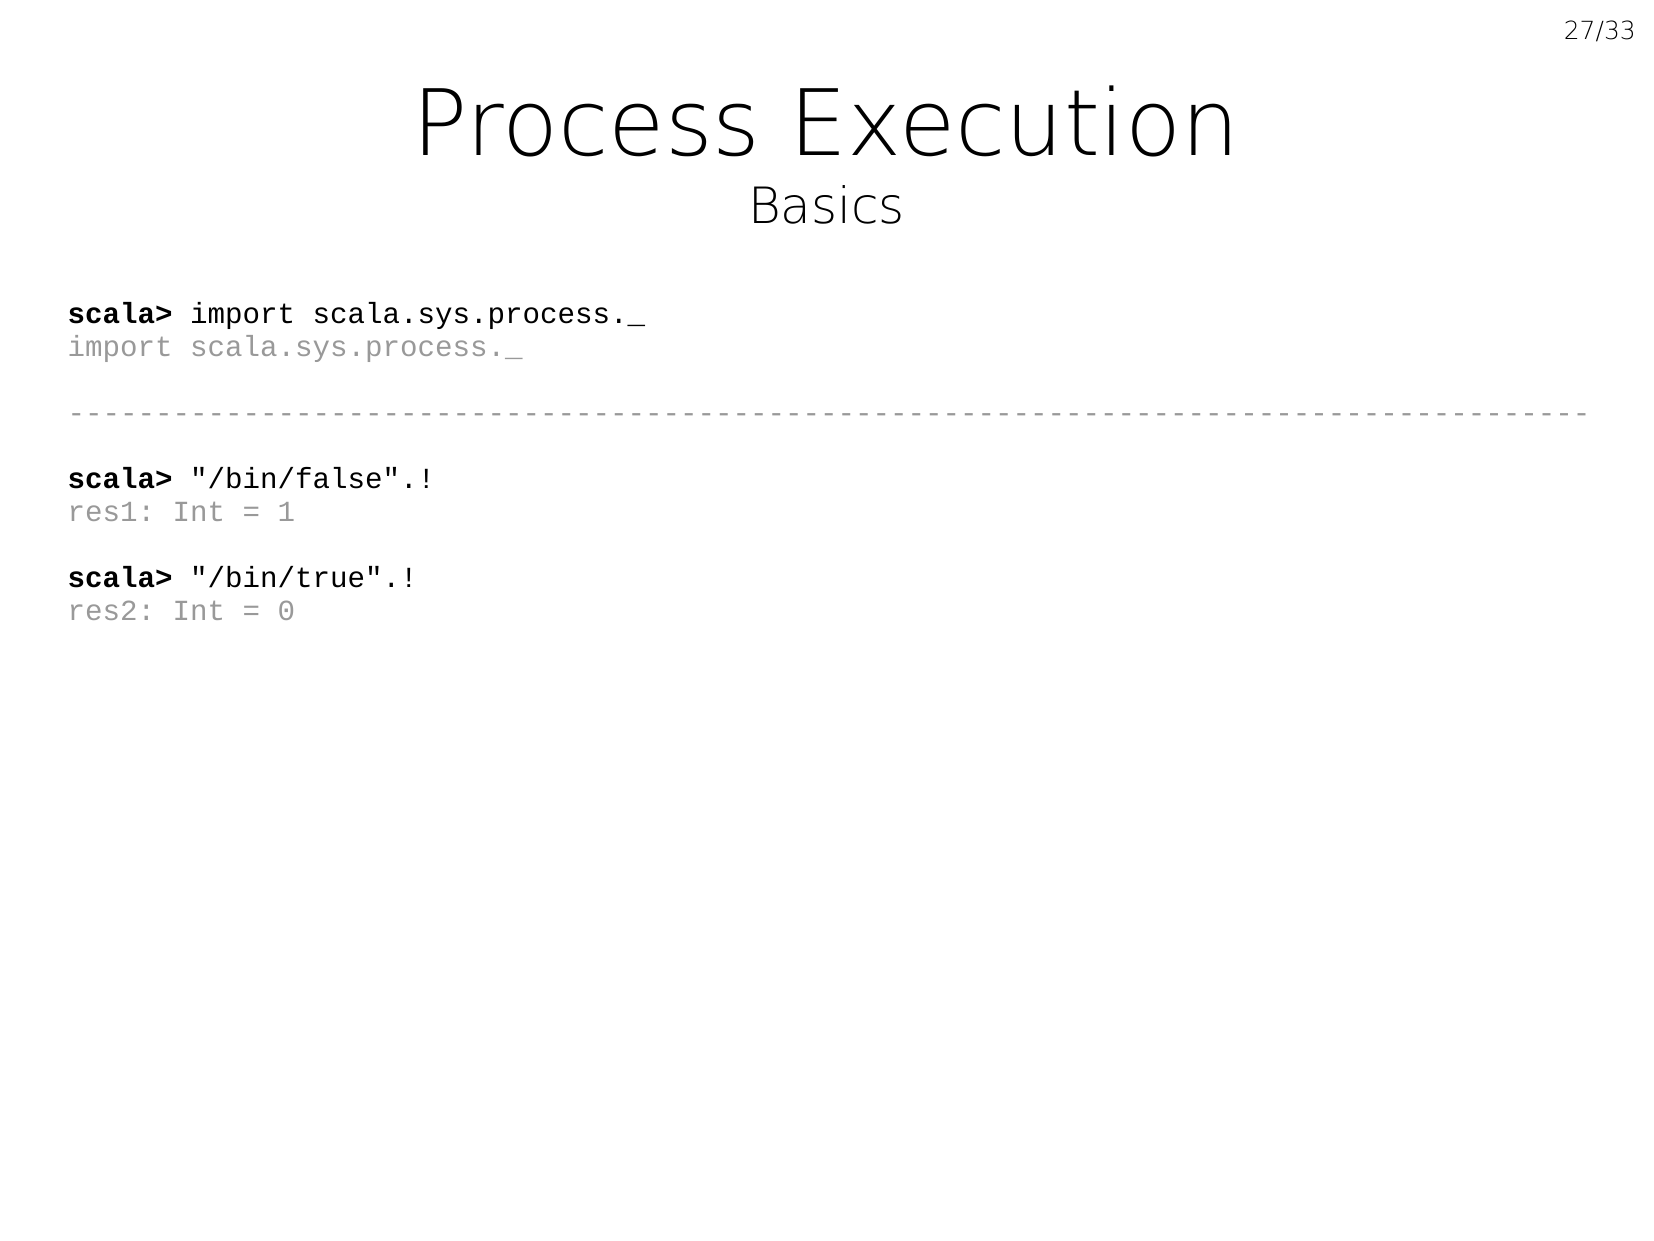

# Process Execution Basics
scala> import scala.sys.process._
import scala.sys.process._
---------------------------------------------------------------------------------------
scala> "/bin/false".!
res1: Int = 1
scala> "/bin/true".!
res2: Int = 0